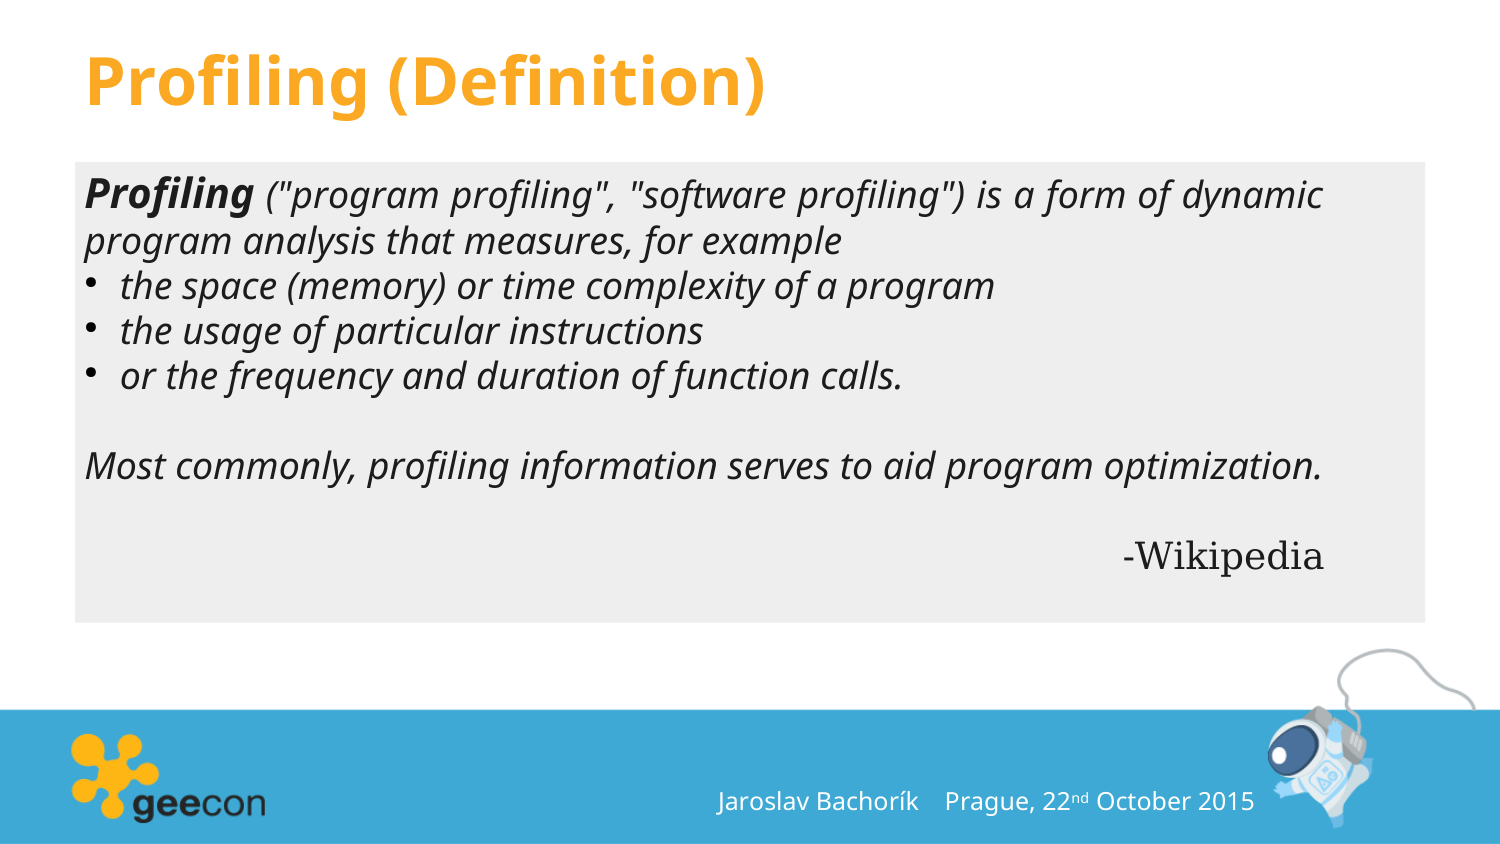

# Profiling (Definition)
Profiling ("program profiling", "software profiling") is a form of dynamic program analysis that measures, for example
the space (memory) or time complexity of a program
the usage of particular instructions
or the frequency and duration of function calls.
Most commonly, profiling information serves to aid program optimization.
-Wikipedia
Jaroslav Bachorík Prague, 22nd October 2015